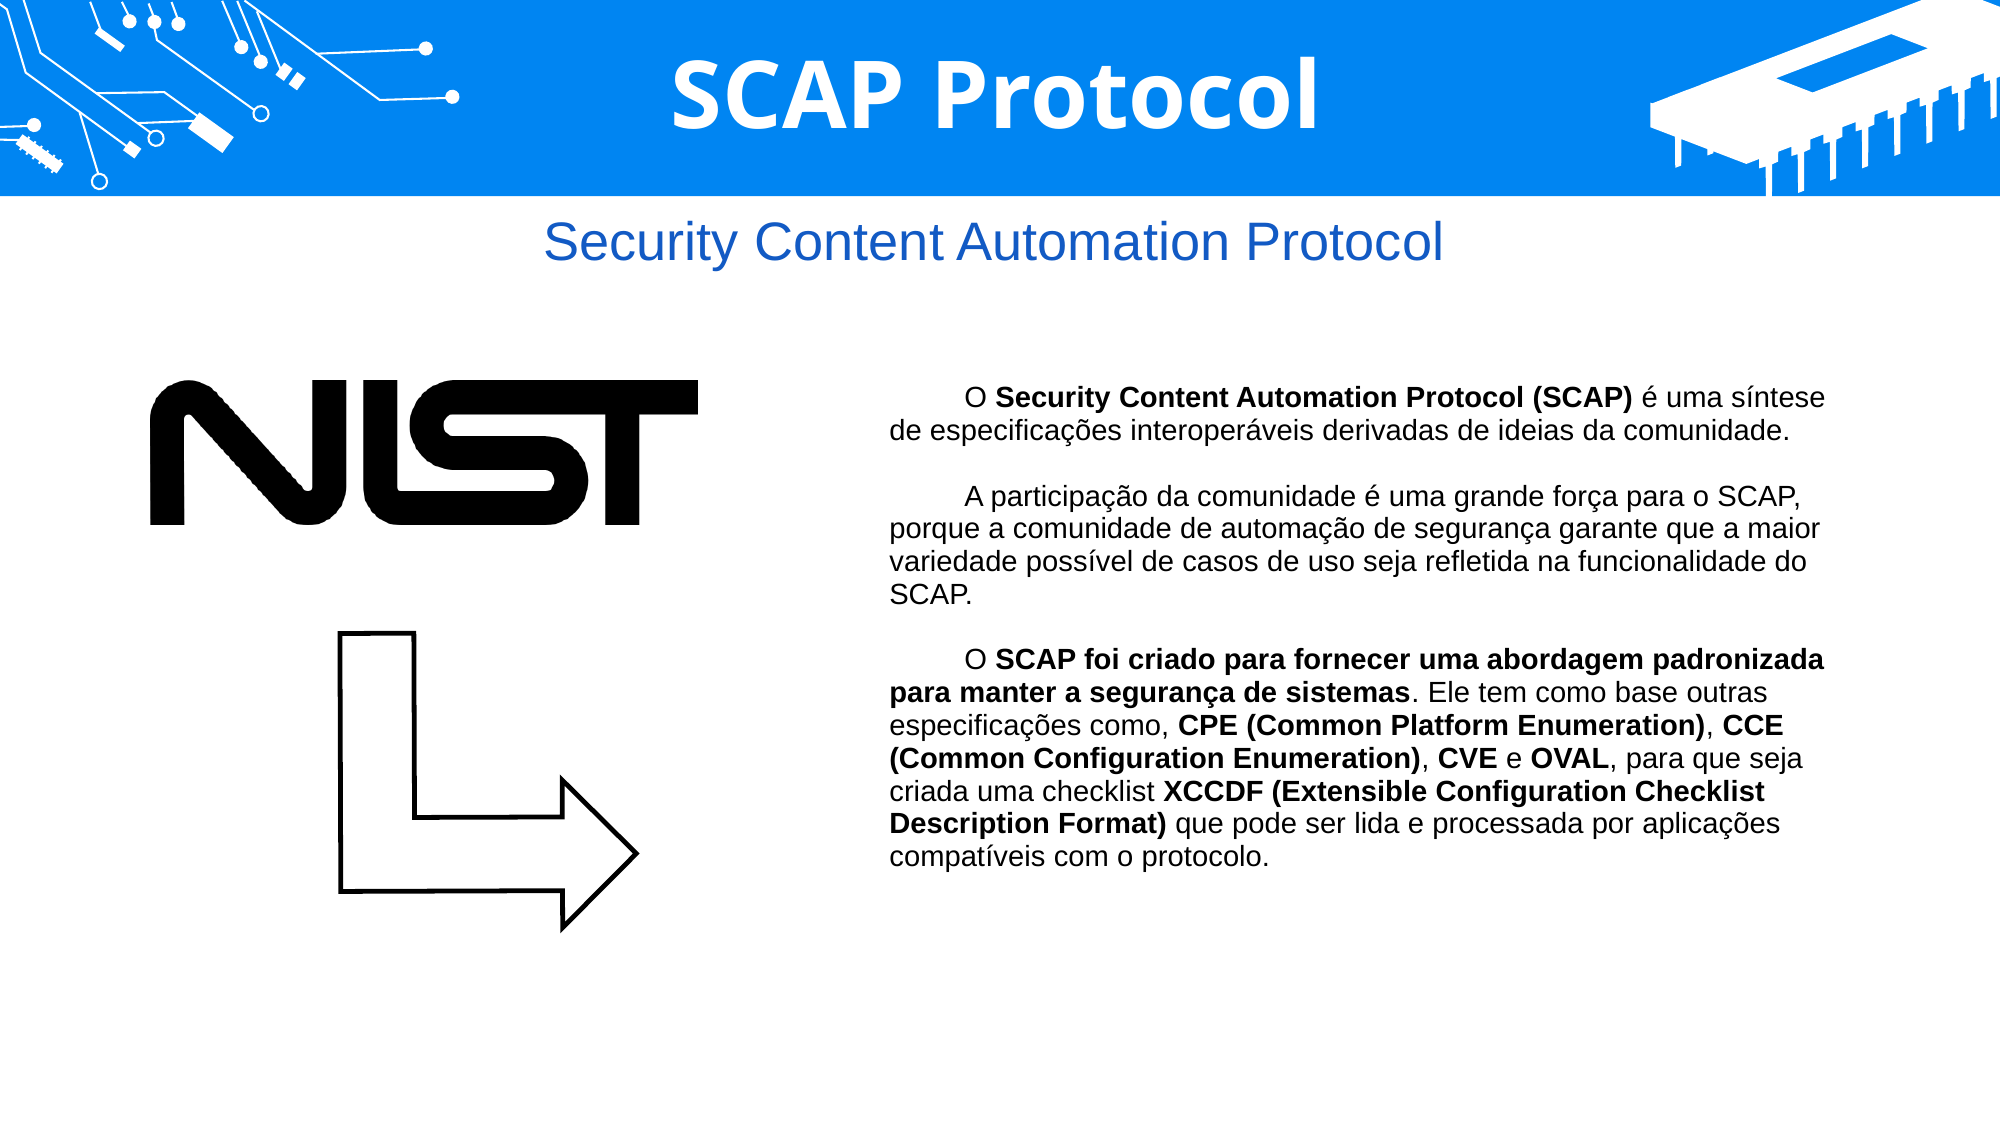

# SCAP Protocol
Security Content Automation Protocol
	O Security Content Automation Protocol (SCAP) é uma síntese de especificações interoperáveis derivadas de ideias da comunidade.
	A participação da comunidade é uma grande força para o SCAP, porque a comunidade de automação de segurança garante que a maior variedade possível de casos de uso seja refletida na funcionalidade do SCAP.
	O SCAP foi criado para fornecer uma abordagem padronizada para manter a segurança de sistemas. Ele tem como base outras especificações como, CPE (Common Platform Enumeration), CCE (Common Configuration Enumeration), CVE e OVAL, para que seja criada uma checklist XCCDF (Extensible Configuration Checklist Description Format) que pode ser lida e processada por aplicações compatíveis com o protocolo.